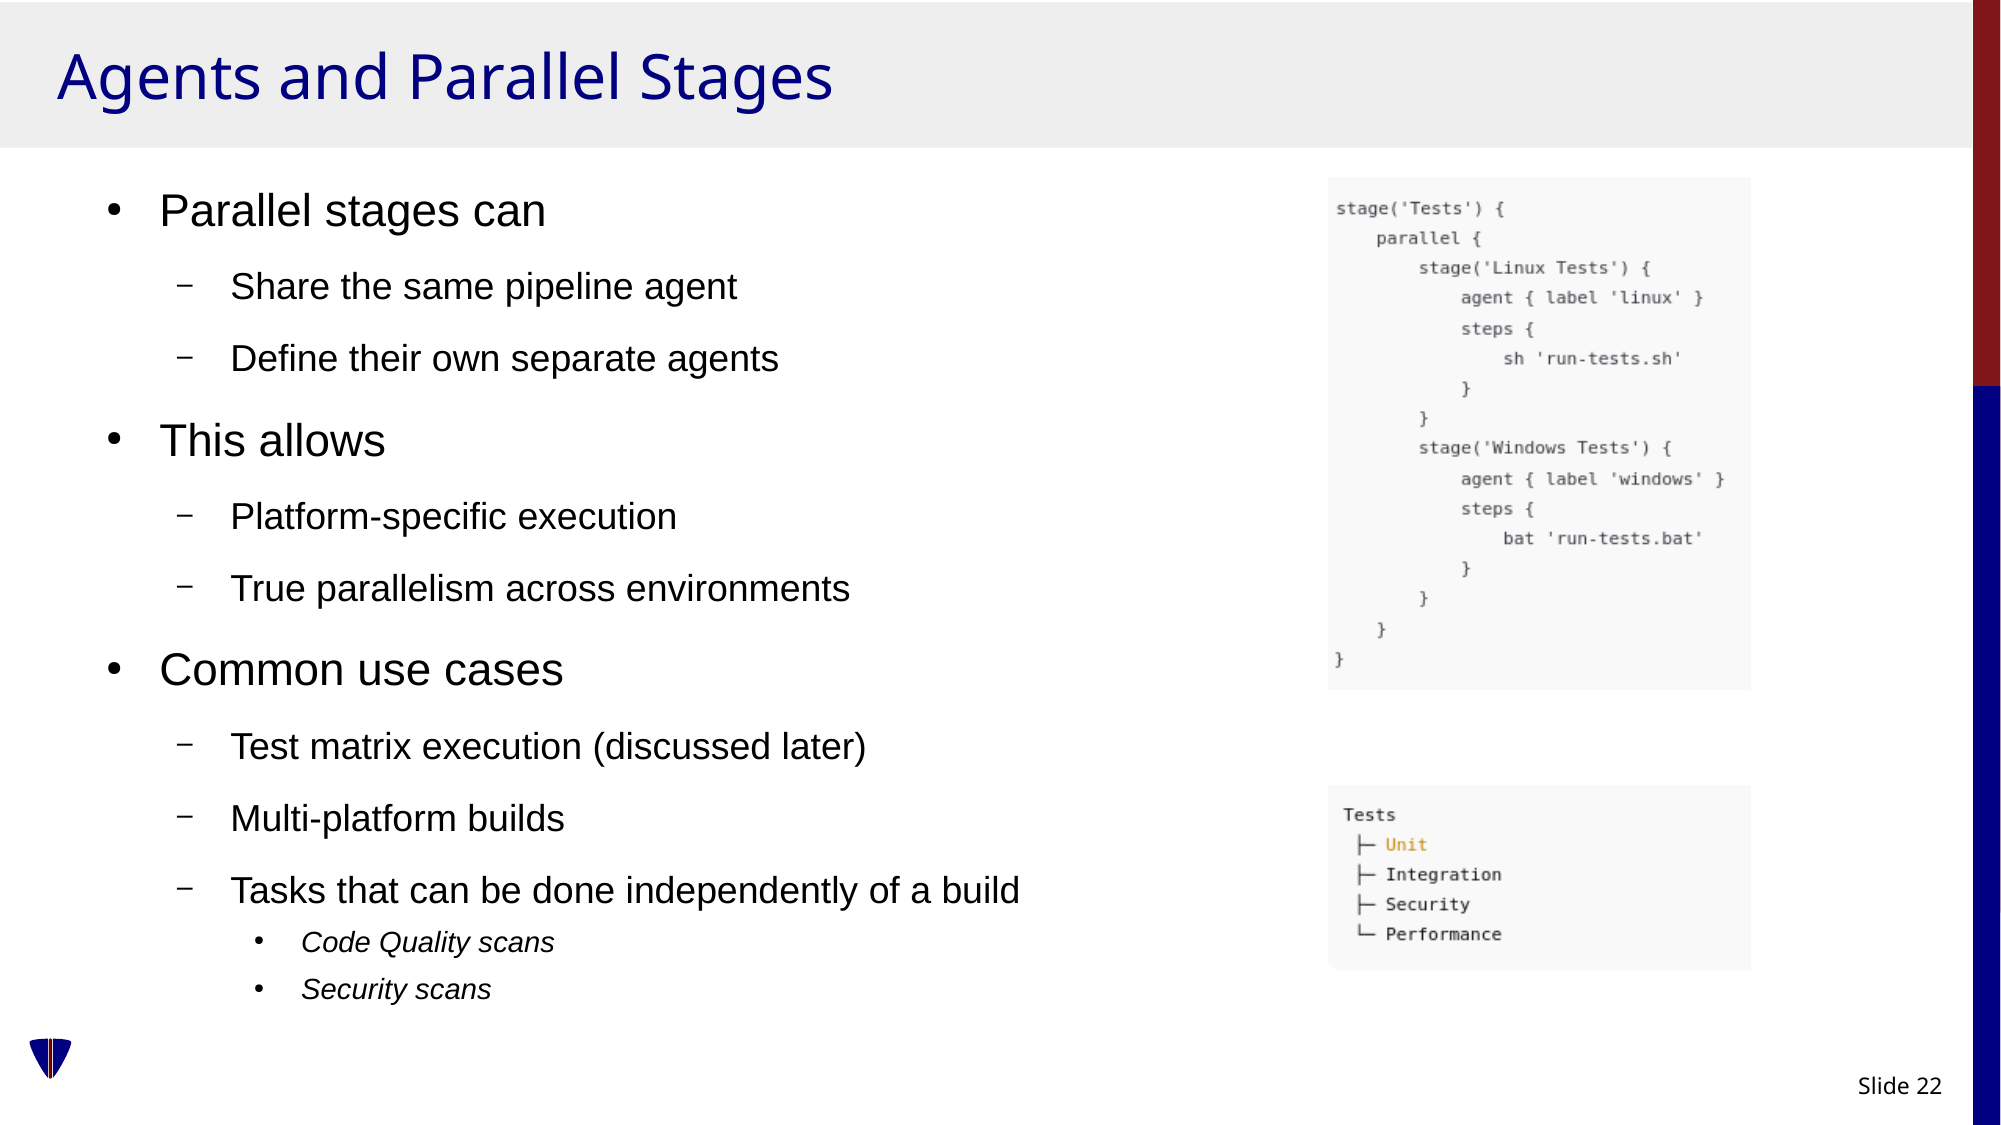

# Agents and Parallel Stages
Parallel stages can
Share the same pipeline agent
Define their own separate agents
This allows
Platform-specific execution
True parallelism across environments
Common use cases
Test matrix execution (discussed later)
Multi-platform builds
Tasks that can be done independently of a build
Code Quality scans
Security scans